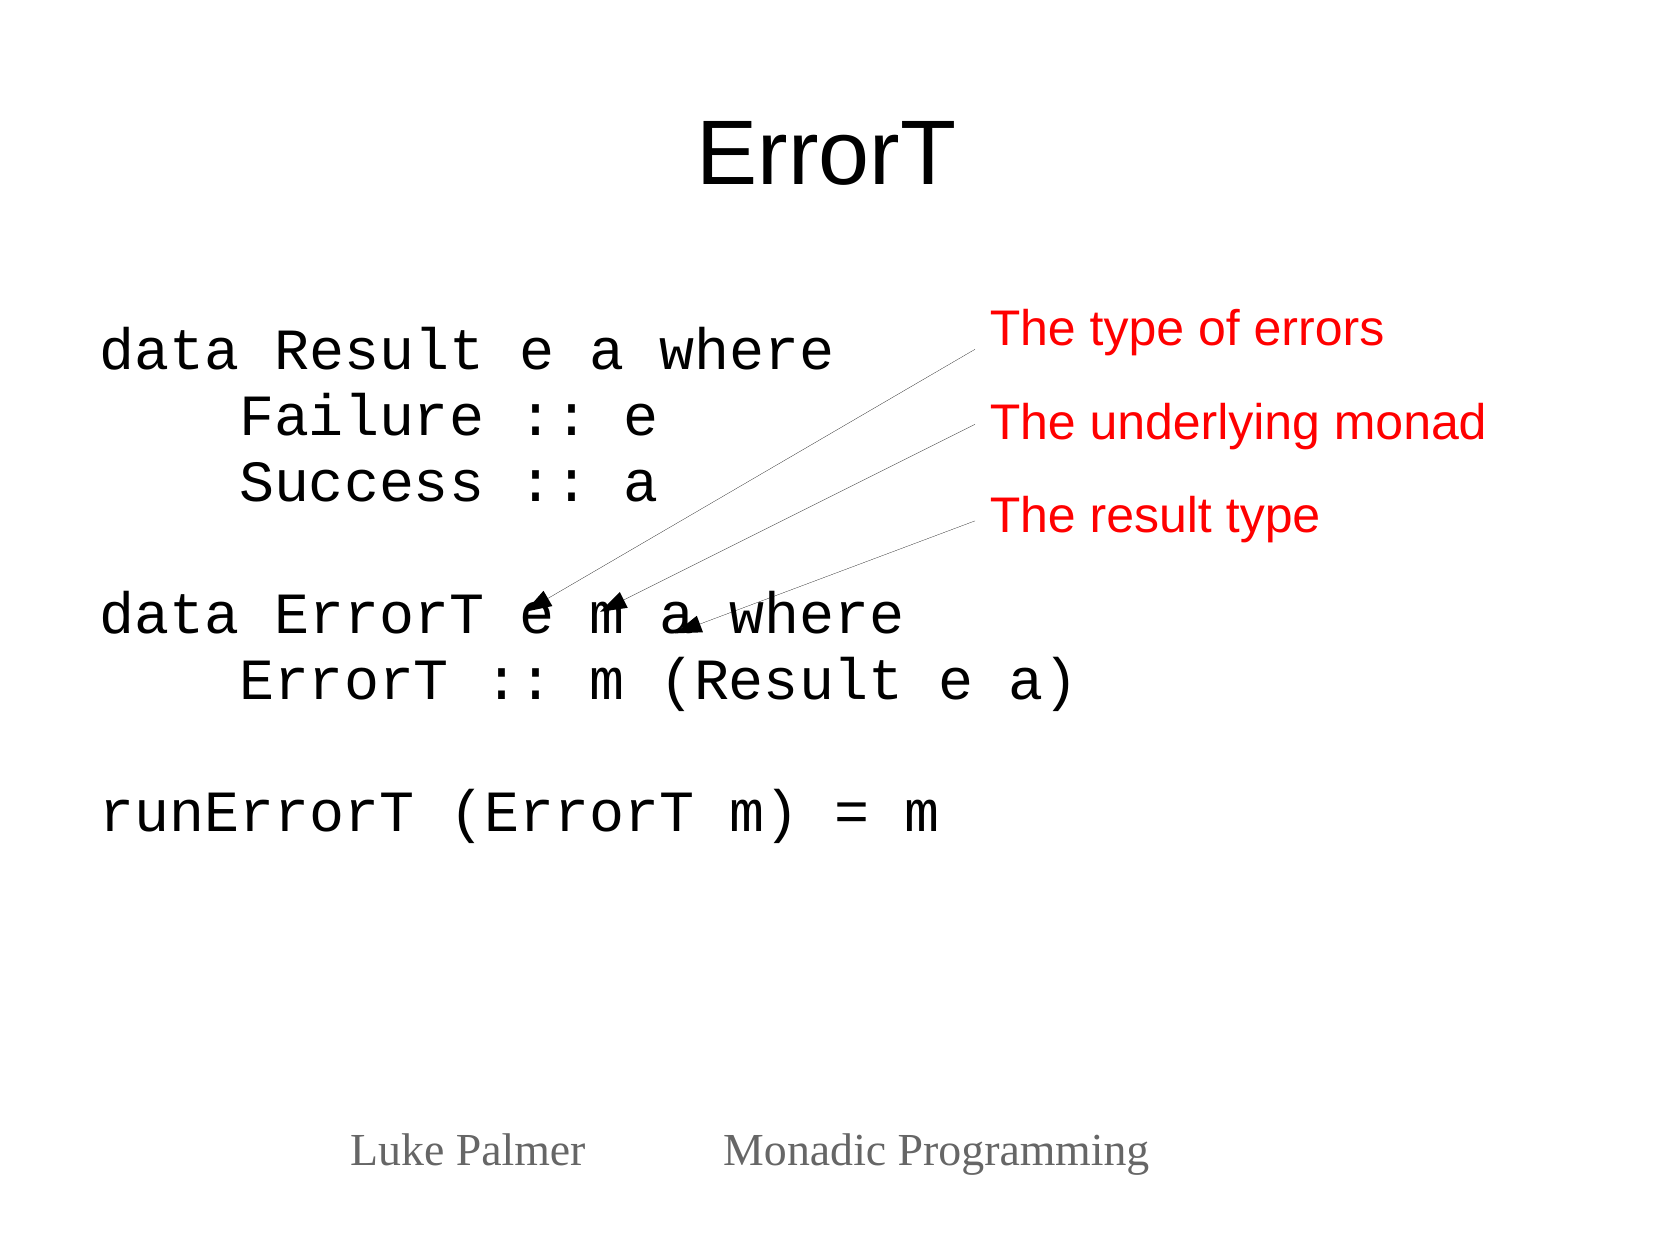

# ErrorT
The type of errors
data Result e a where
 Failure :: e
 Success :: a
data ErrorT e m a where
 ErrorT :: m (Result e a)
runErrorT (ErrorT m) = m
The underlying monad
The result type